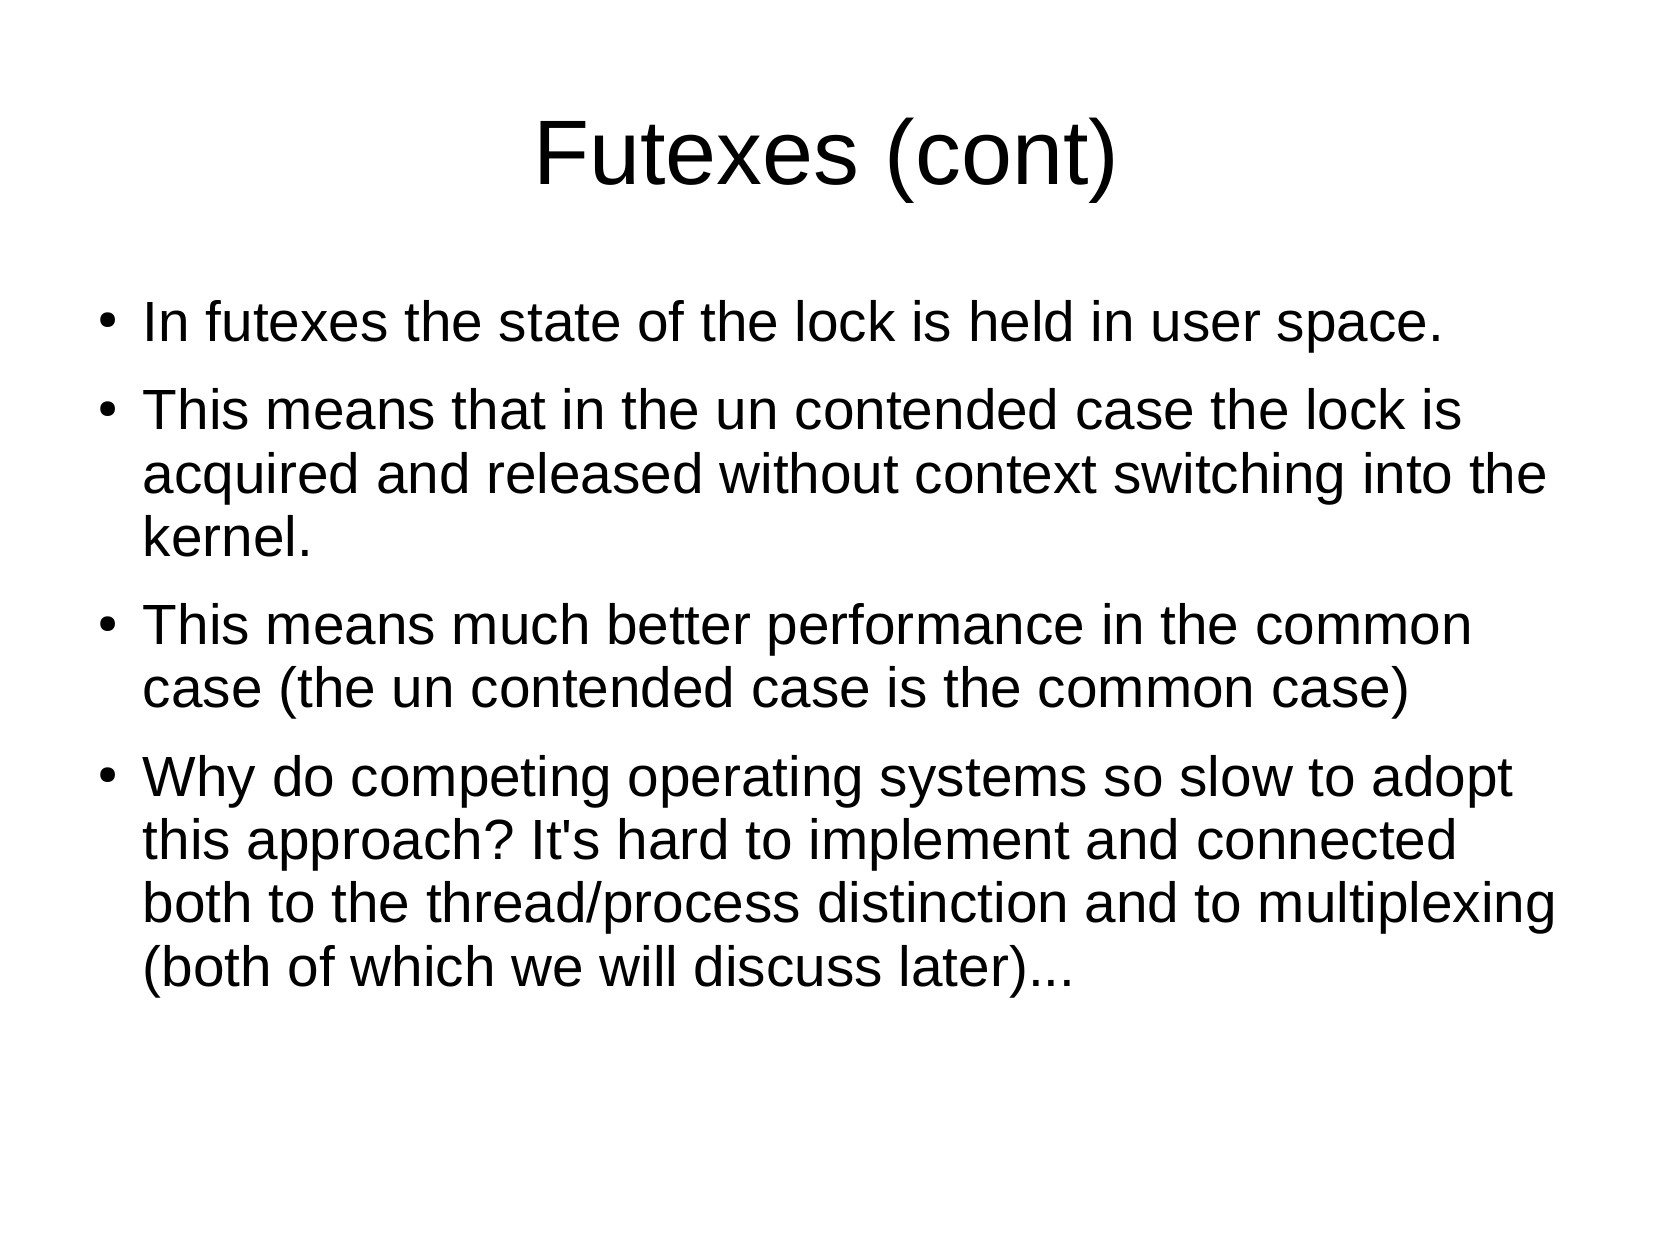

# Futexes (cont)
In futexes the state of the lock is held in user space.
This means that in the un contended case the lock is acquired and released without context switching into the kernel.
This means much better performance in the common case (the un contended case is the common case)
Why do competing operating systems so slow to adopt this approach? It's hard to implement and connected both to the thread/process distinction and to multiplexing (both of which we will discuss later)...